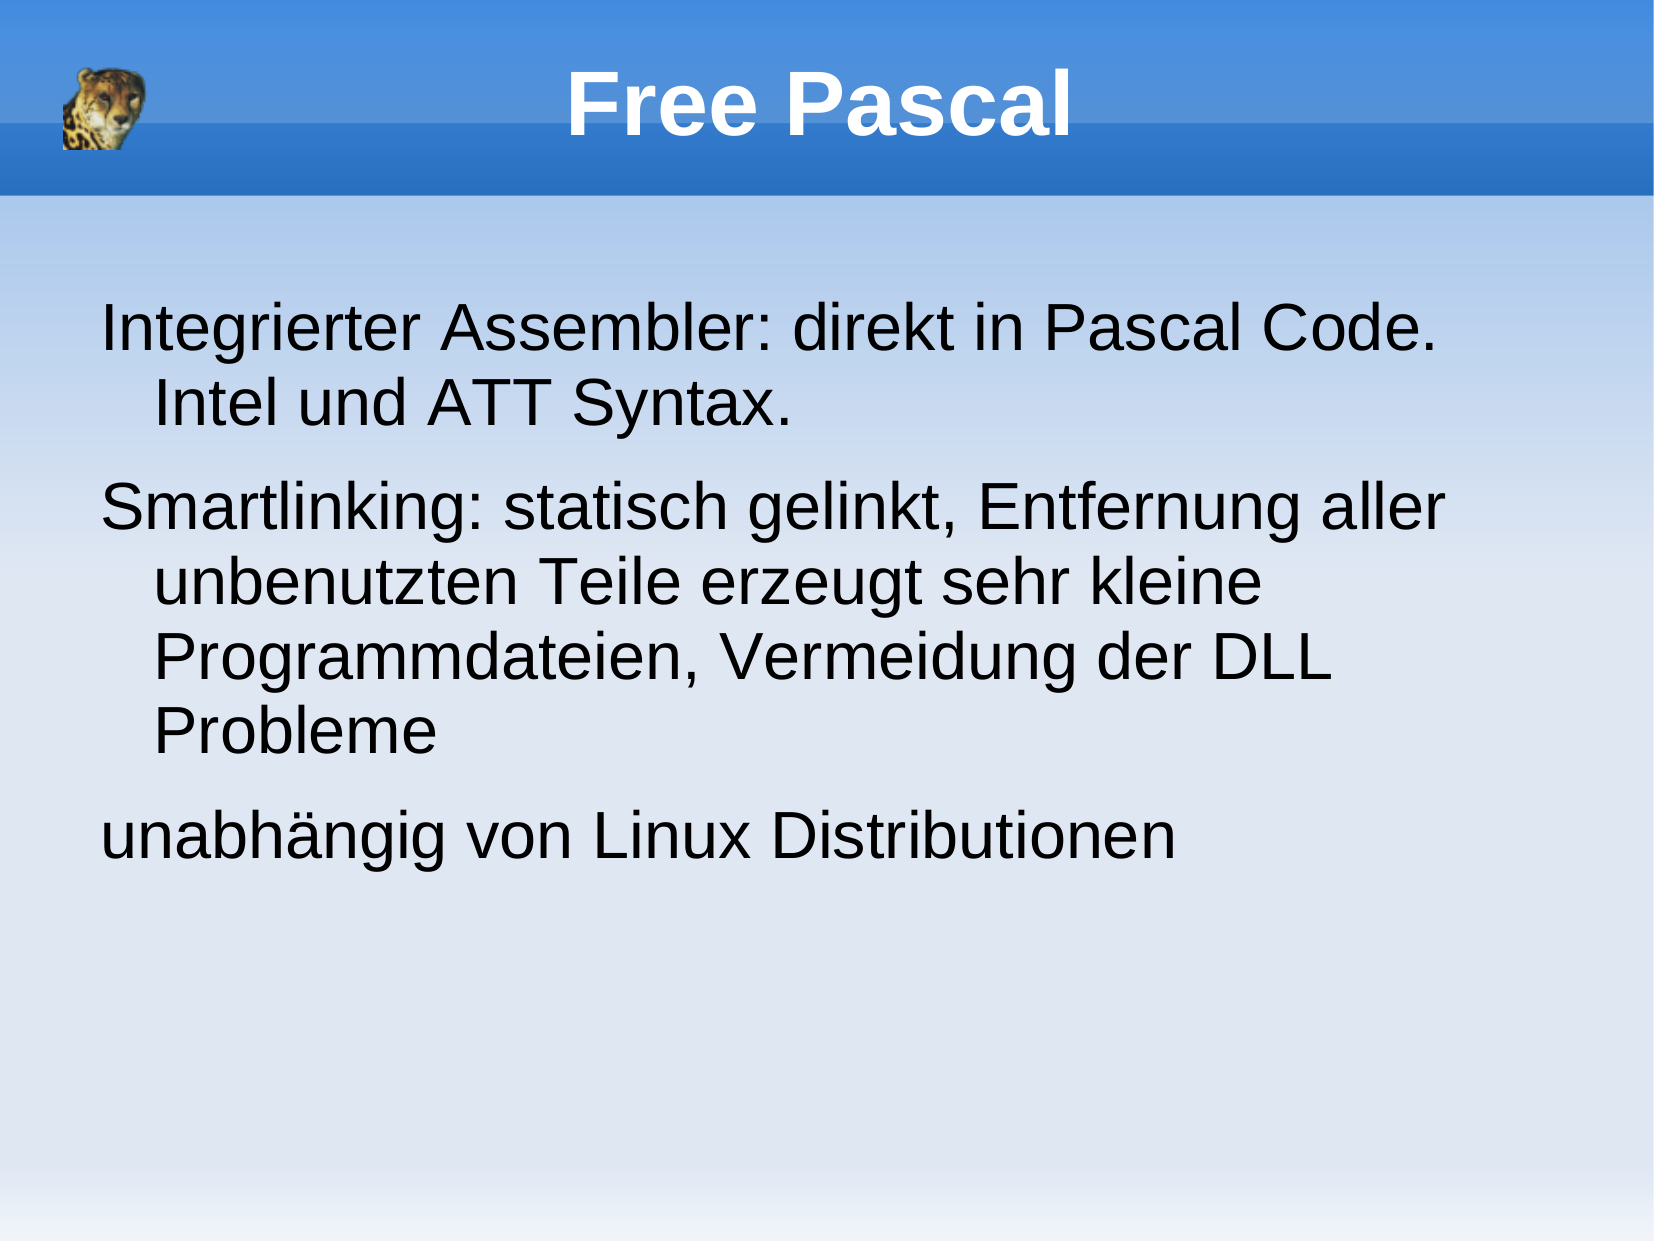

# Free Pascal
Integrierter Assembler: direkt in Pascal Code. Intel und ATT Syntax.
Smartlinking: statisch gelinkt, Entfernung aller unbenutzten Teile erzeugt sehr kleine Programmdateien, Vermeidung der DLL Probleme
unabhängig von Linux Distributionen